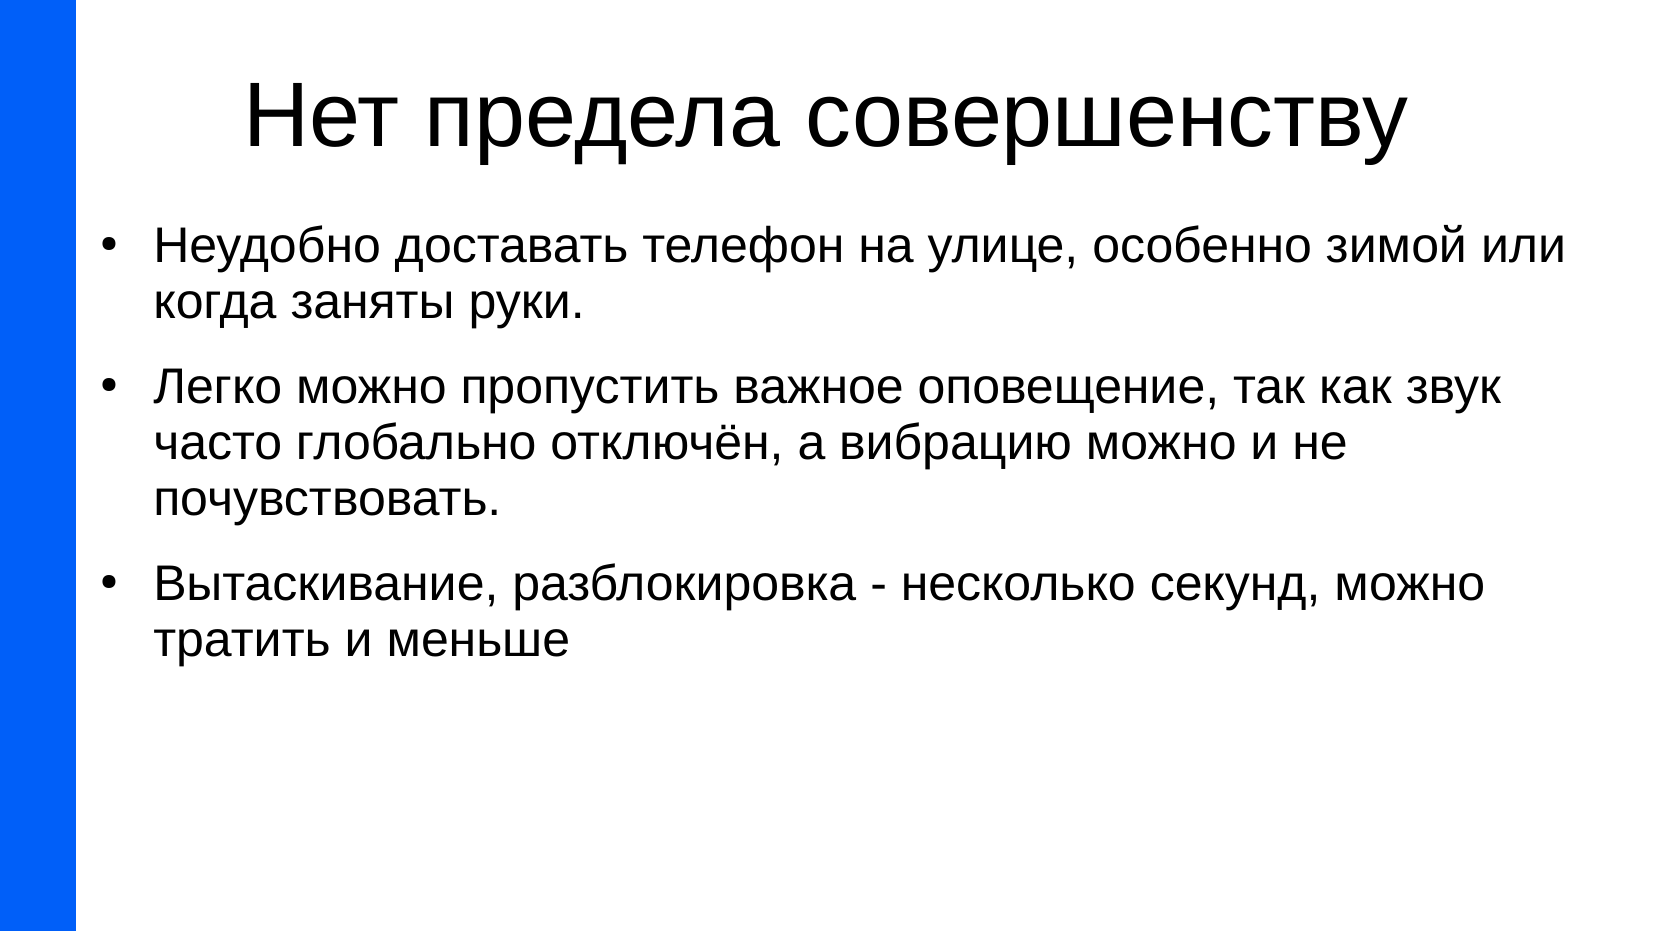

# Нет предела совершенству
Неудобно доставать телефон на улице, особенно зимой или когда заняты руки.
Легко можно пропустить важное оповещение, так как звук часто глобально отключён, а вибрацию можно и не почувствовать.
Вытаскивание, разблокировка - несколько секунд, можно тратить и меньше